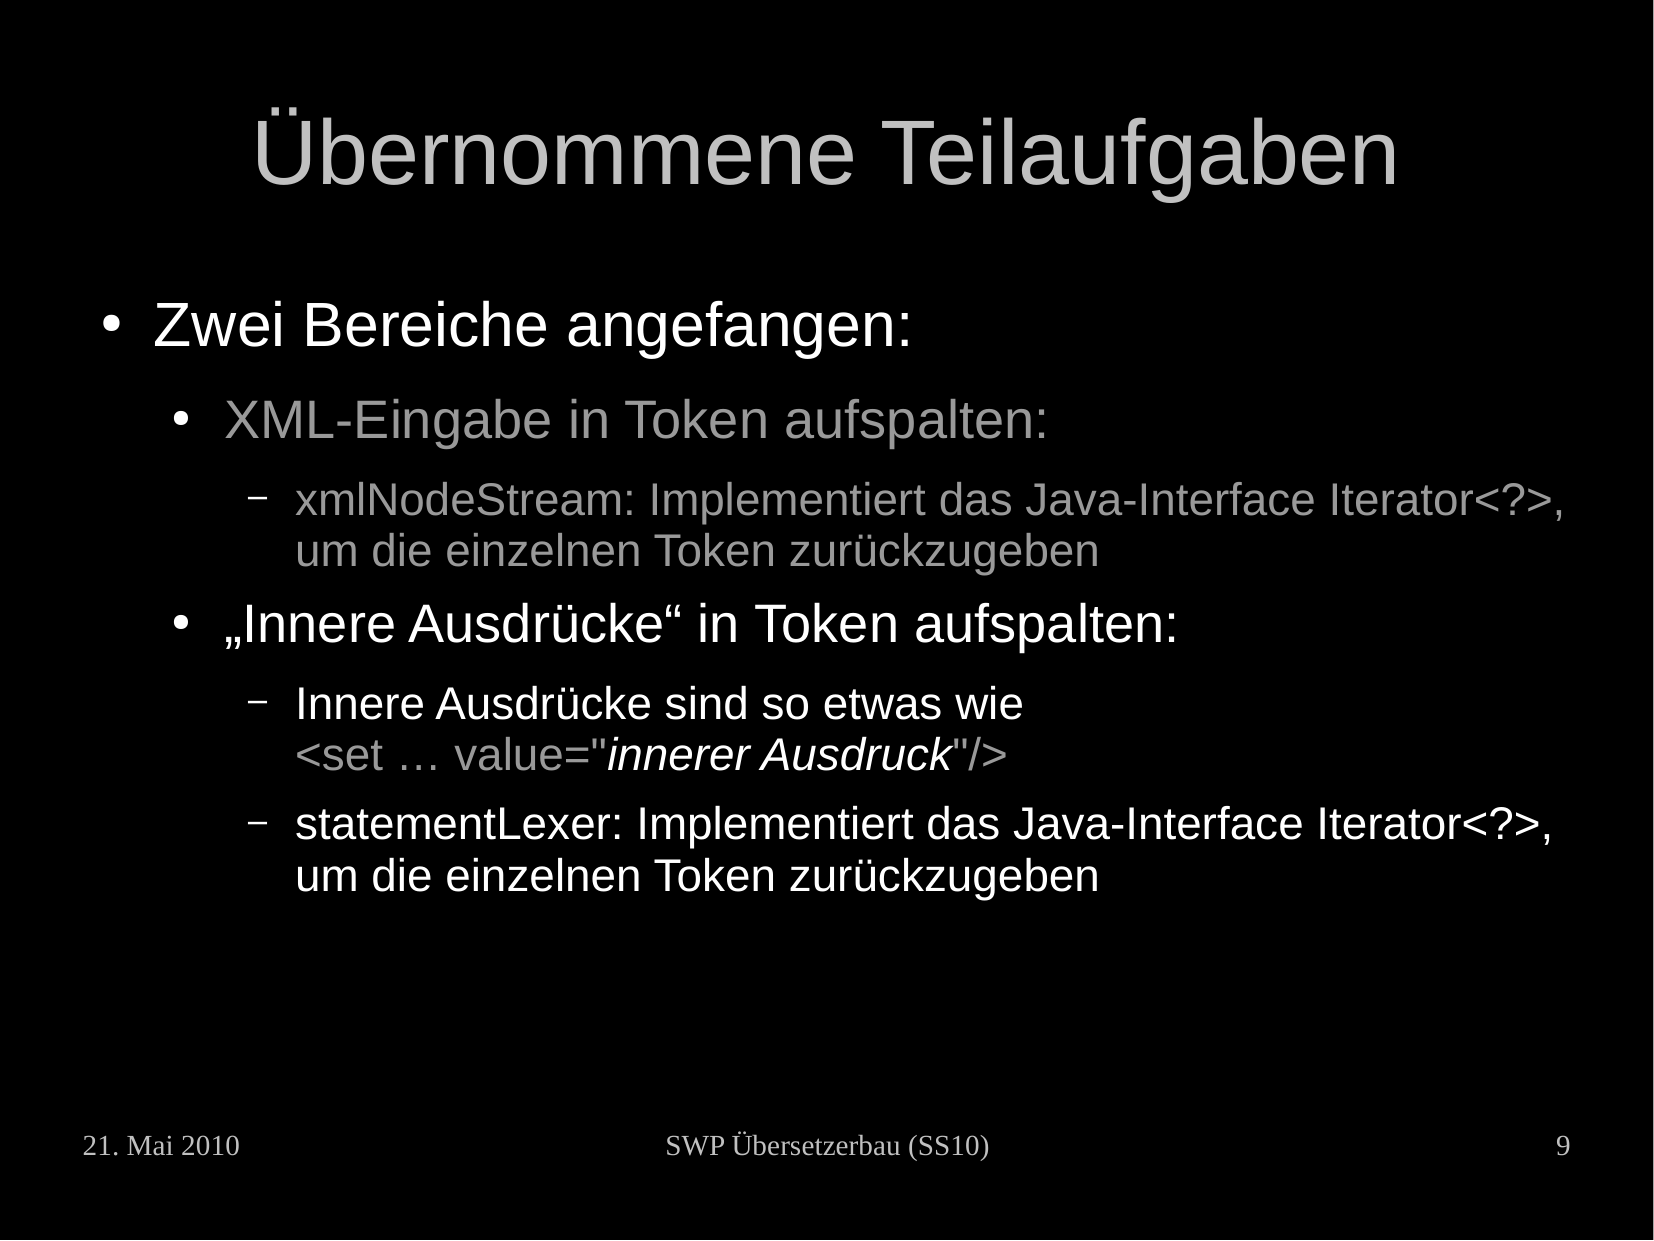

# Übernommene Teilaufgaben
Zwei Bereiche angefangen:
XML-Eingabe in Token aufspalten:
xmlNodeStream: Implementiert das Java-Interface Iterator<?>, um die einzelnen Token zurückzugeben
„Innere Ausdrücke“ in Token aufspalten:
Innere Ausdrücke sind so etwas wie
<set … value="innerer Ausdruck"/>
statementLexer: Implementiert das Java-Interface Iterator<?>, um die einzelnen Token zurückzugeben
9